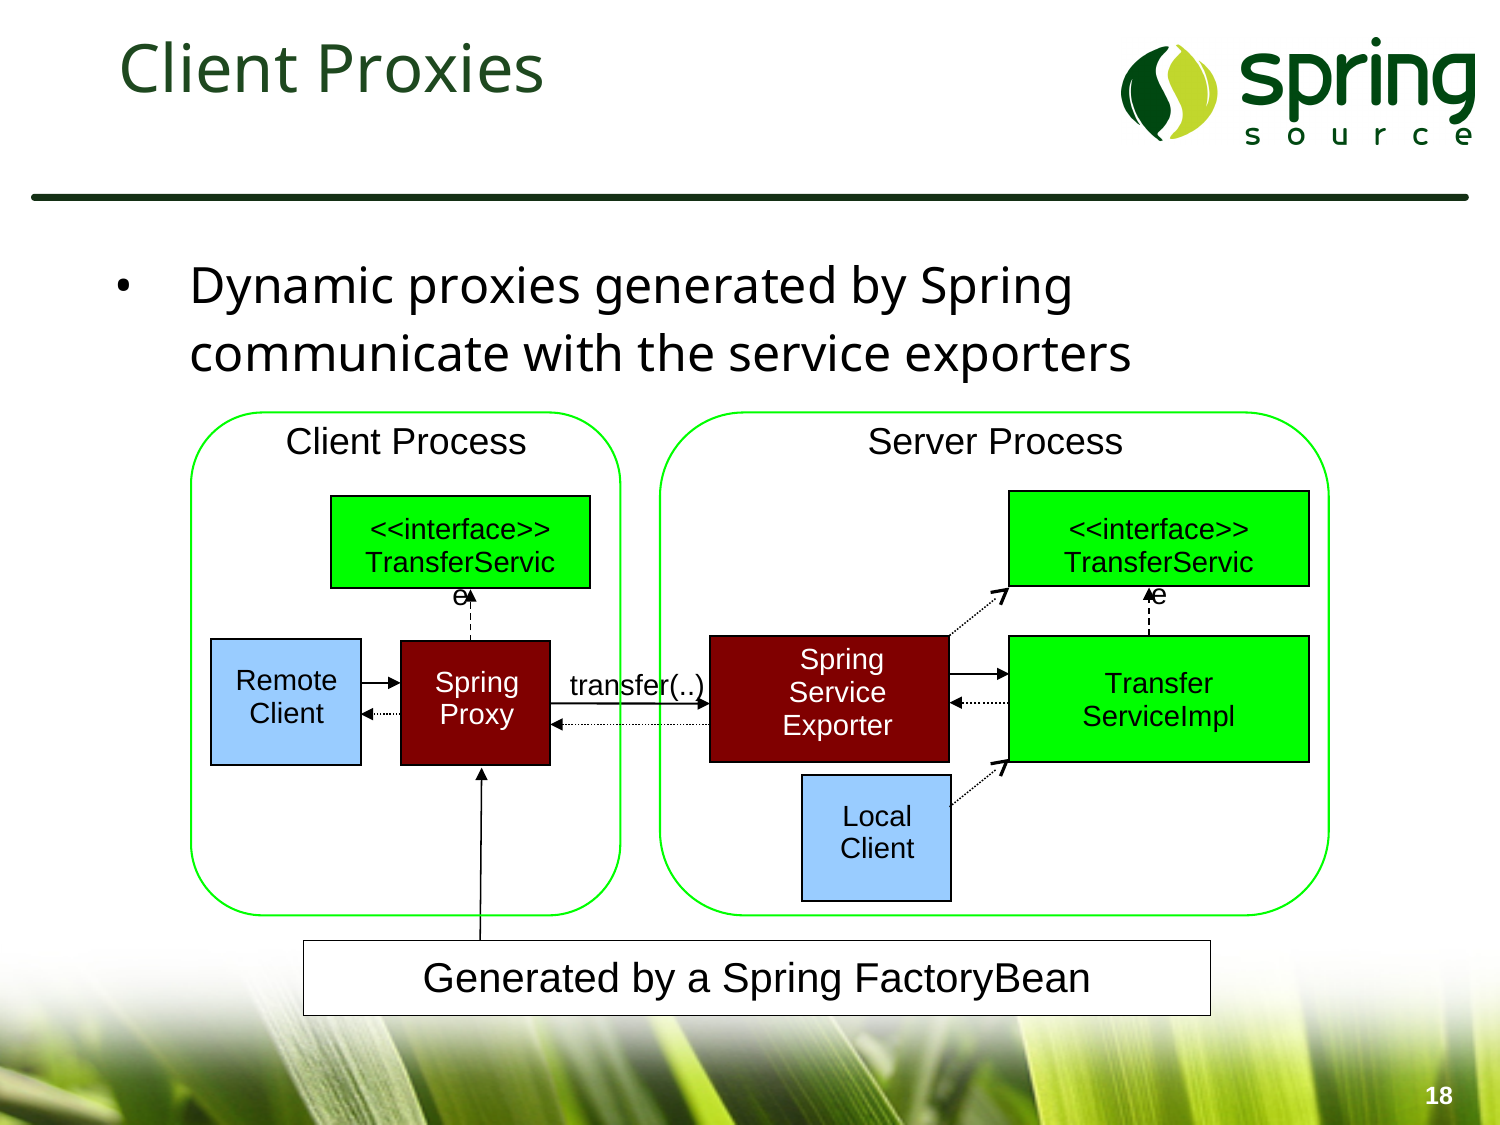

Client Proxies
# Dynamic proxies generated by Spring communicate with the service exporters
Client Process
<<interface>>
TransferService
Spring
Proxy
Remote
Client
 transfer(..)
Local
Client
Server Process
<<interface>>
TransferService
 Spring
 Service
 Exporter
Transfer
ServiceImpl
Generated by a Spring FactoryBean